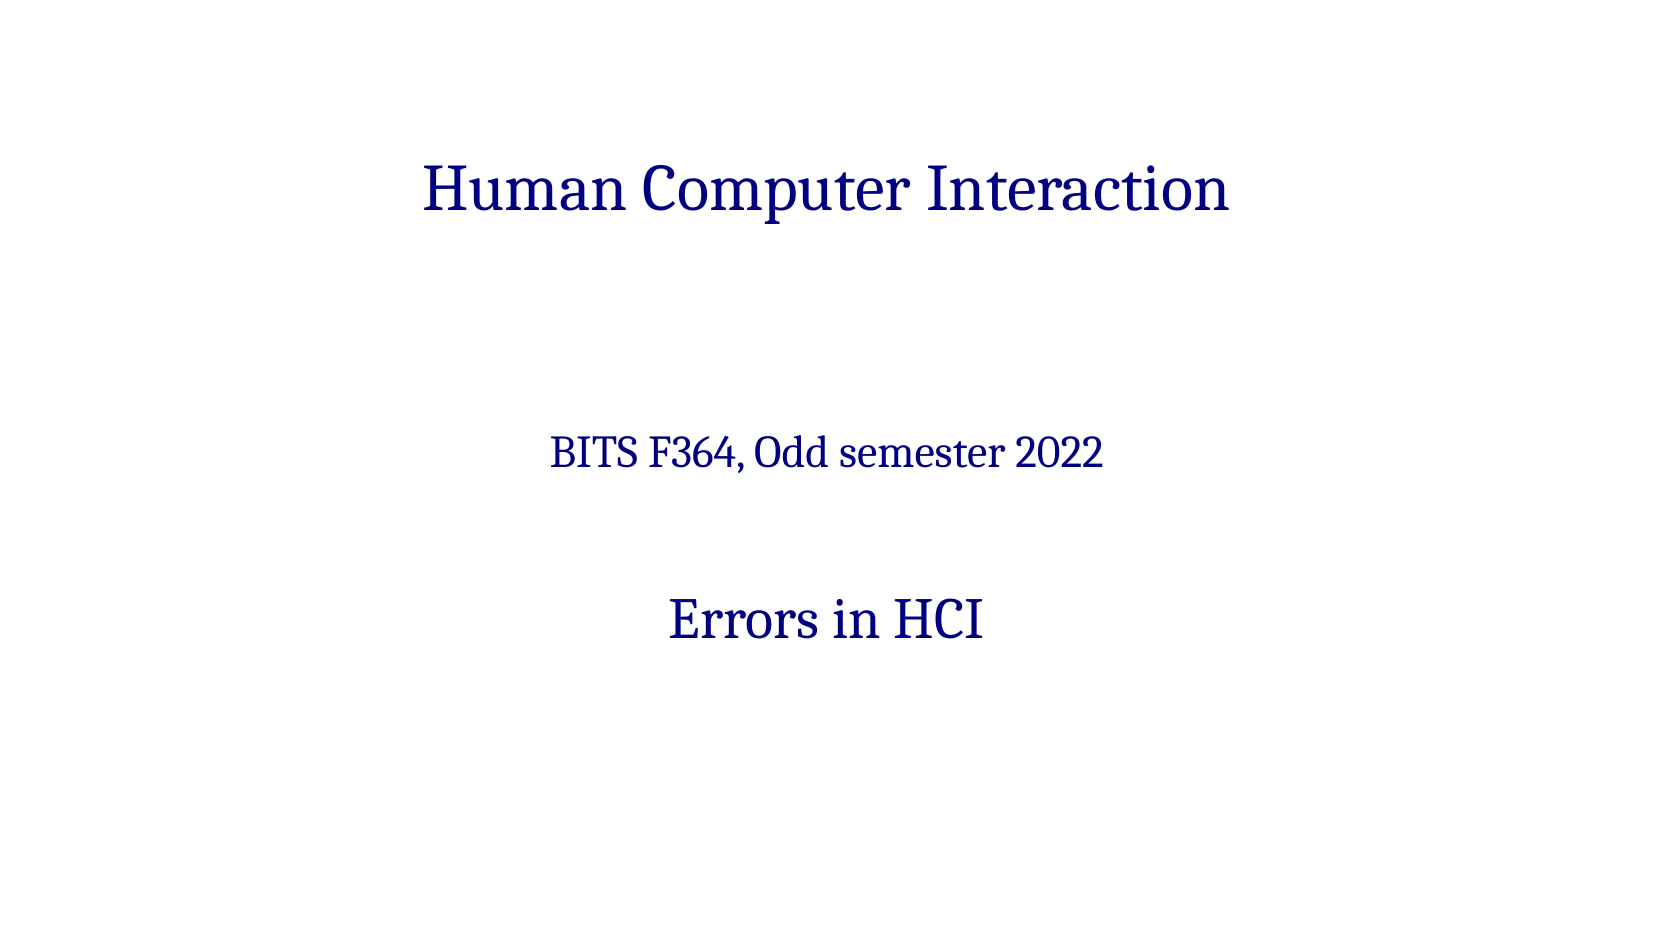

# Human Computer Interaction
BITS F364, Odd semester 2022
Errors in HCI